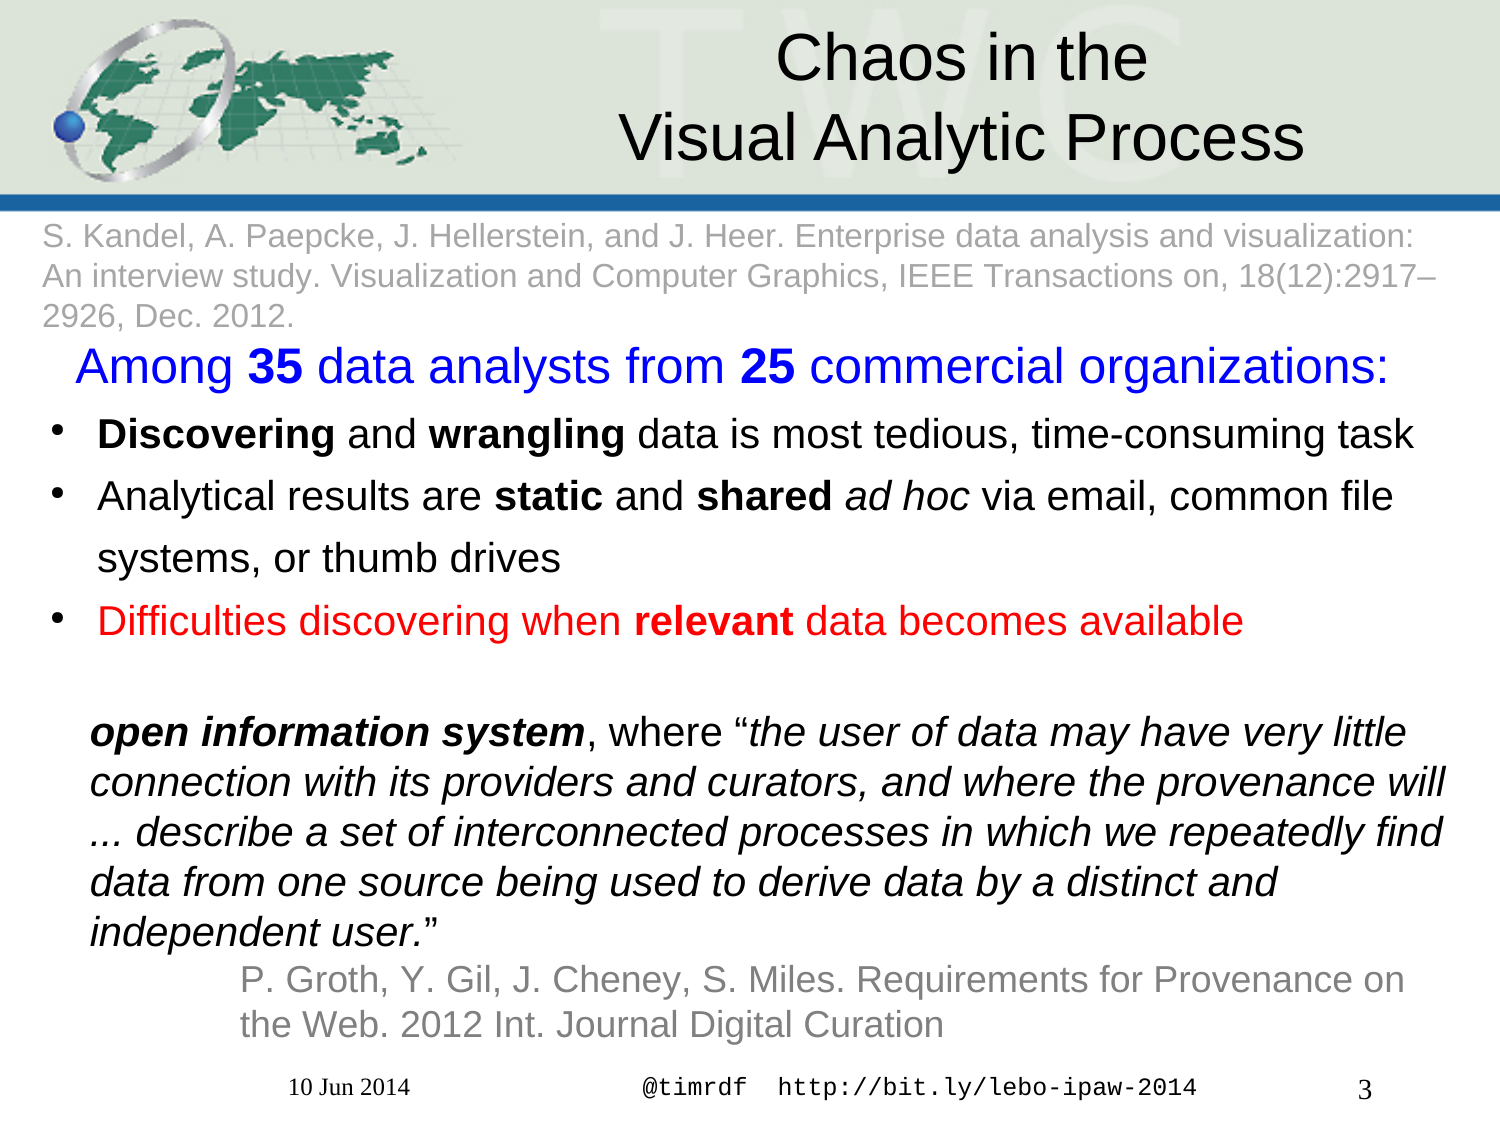

# Chaos in the Visual Analytic Process
S. Kandel, A. Paepcke, J. Hellerstein, and J. Heer. Enterprise data analysis and visualization: An interview study. Visualization and Computer Graphics, IEEE Transactions on, 18(12):2917–2926, Dec. 2012.
Among 35 data analysts from 25 commercial organizations:
 Discovering and wrangling data is most tedious, time-consuming task
 Analytical results are static and shared ad hoc via email, common file
 systems, or thumb drives
 Difficulties discovering when relevant data becomes available
open information system, where “the user of data may have very little connection with its providers and curators, and where the provenance will ... describe a set of interconnected processes in which we repeatedly find data from one source being used to derive data by a distinct and independent user.”
	P. Groth, Y. Gil, J. Cheney, S. Miles. Requirements for Provenance on
	the Web. 2012 Int. Journal Digital Curation
10 Jun 2014
@timrdf http://bit.ly/lebo-ipaw-2014
3